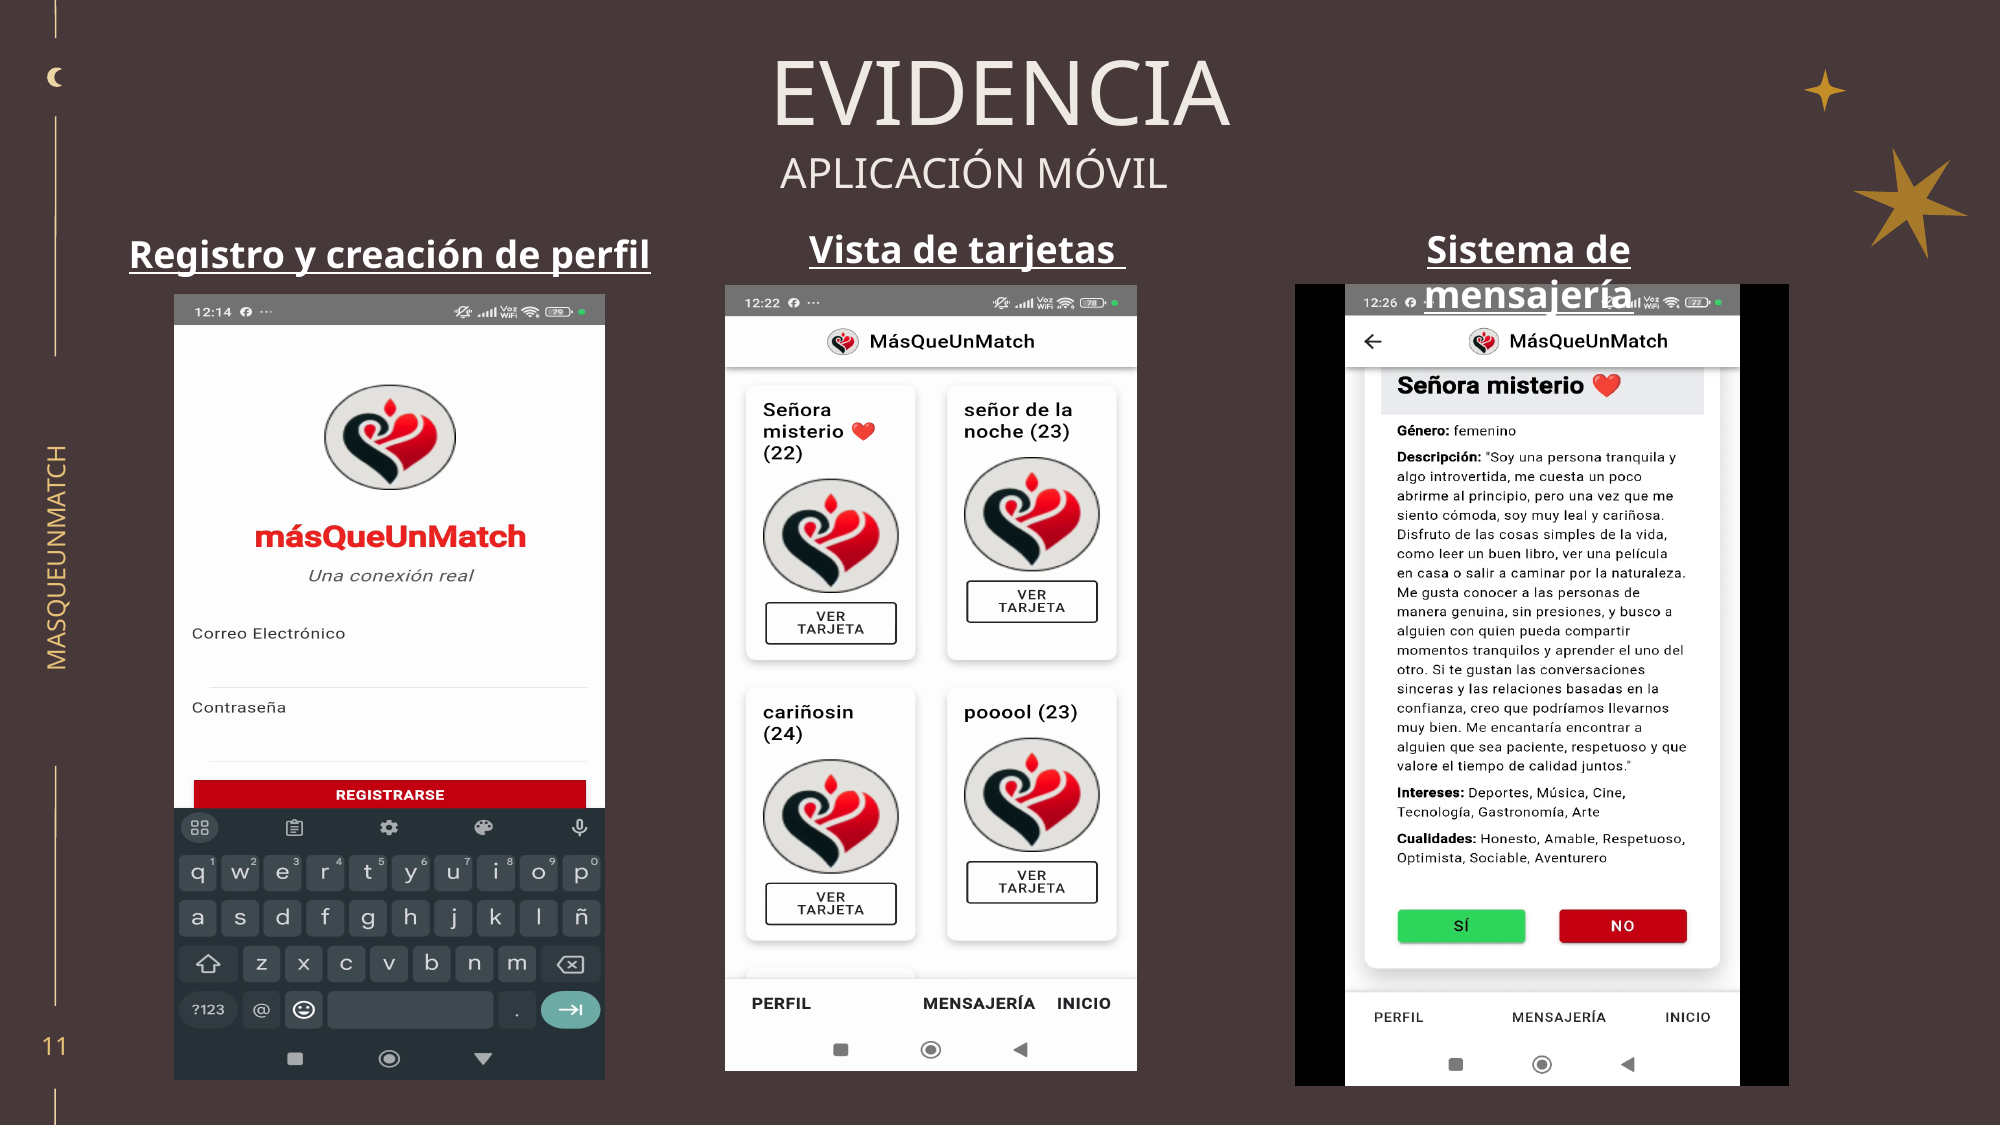

# EVIDENCIA
APLICACIÓN MÓVIL
Vista de tarjetas
Sistema de mensajería
Registro y creación de perfil
MASQUEUNMATCH